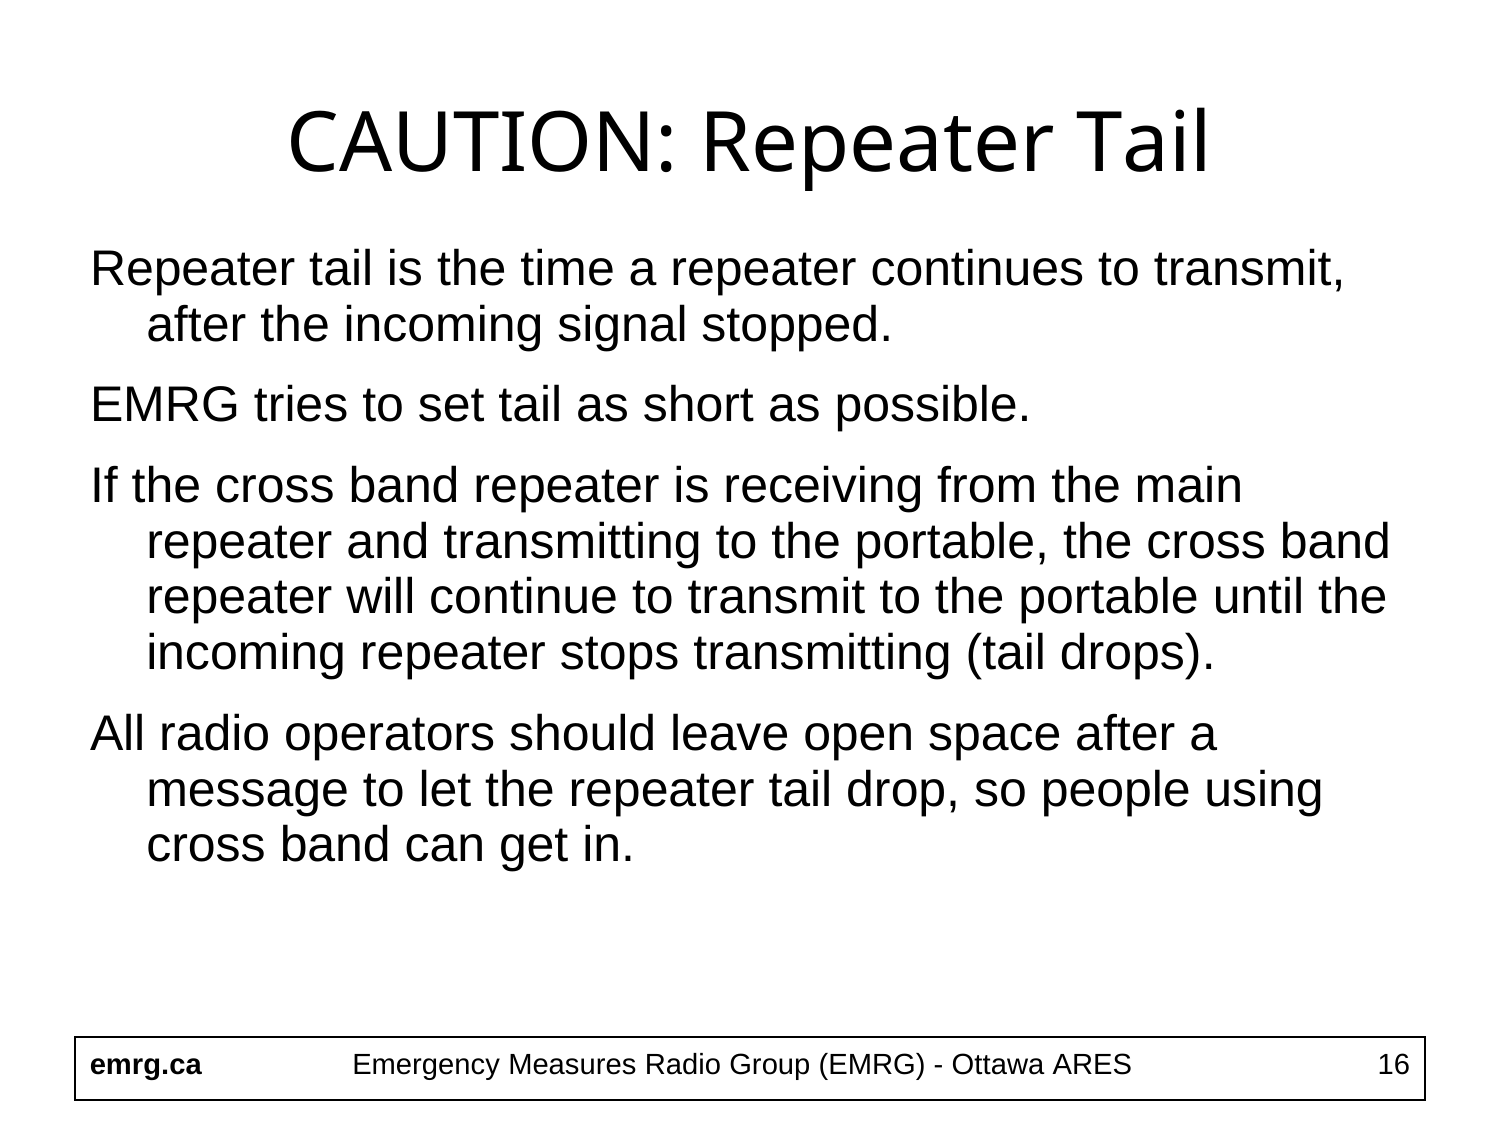

# CAUTION: Repeater Tail
Repeater tail is the time a repeater continues to transmit, after the incoming signal stopped.
EMRG tries to set tail as short as possible.
If the cross band repeater is receiving from the main repeater and transmitting to the portable, the cross band repeater will continue to transmit to the portable until the incoming repeater stops transmitting (tail drops).
All radio operators should leave open space after a message to let the repeater tail drop, so people using cross band can get in.
Emergency Measures Radio Group (EMRG) - Ottawa ARES